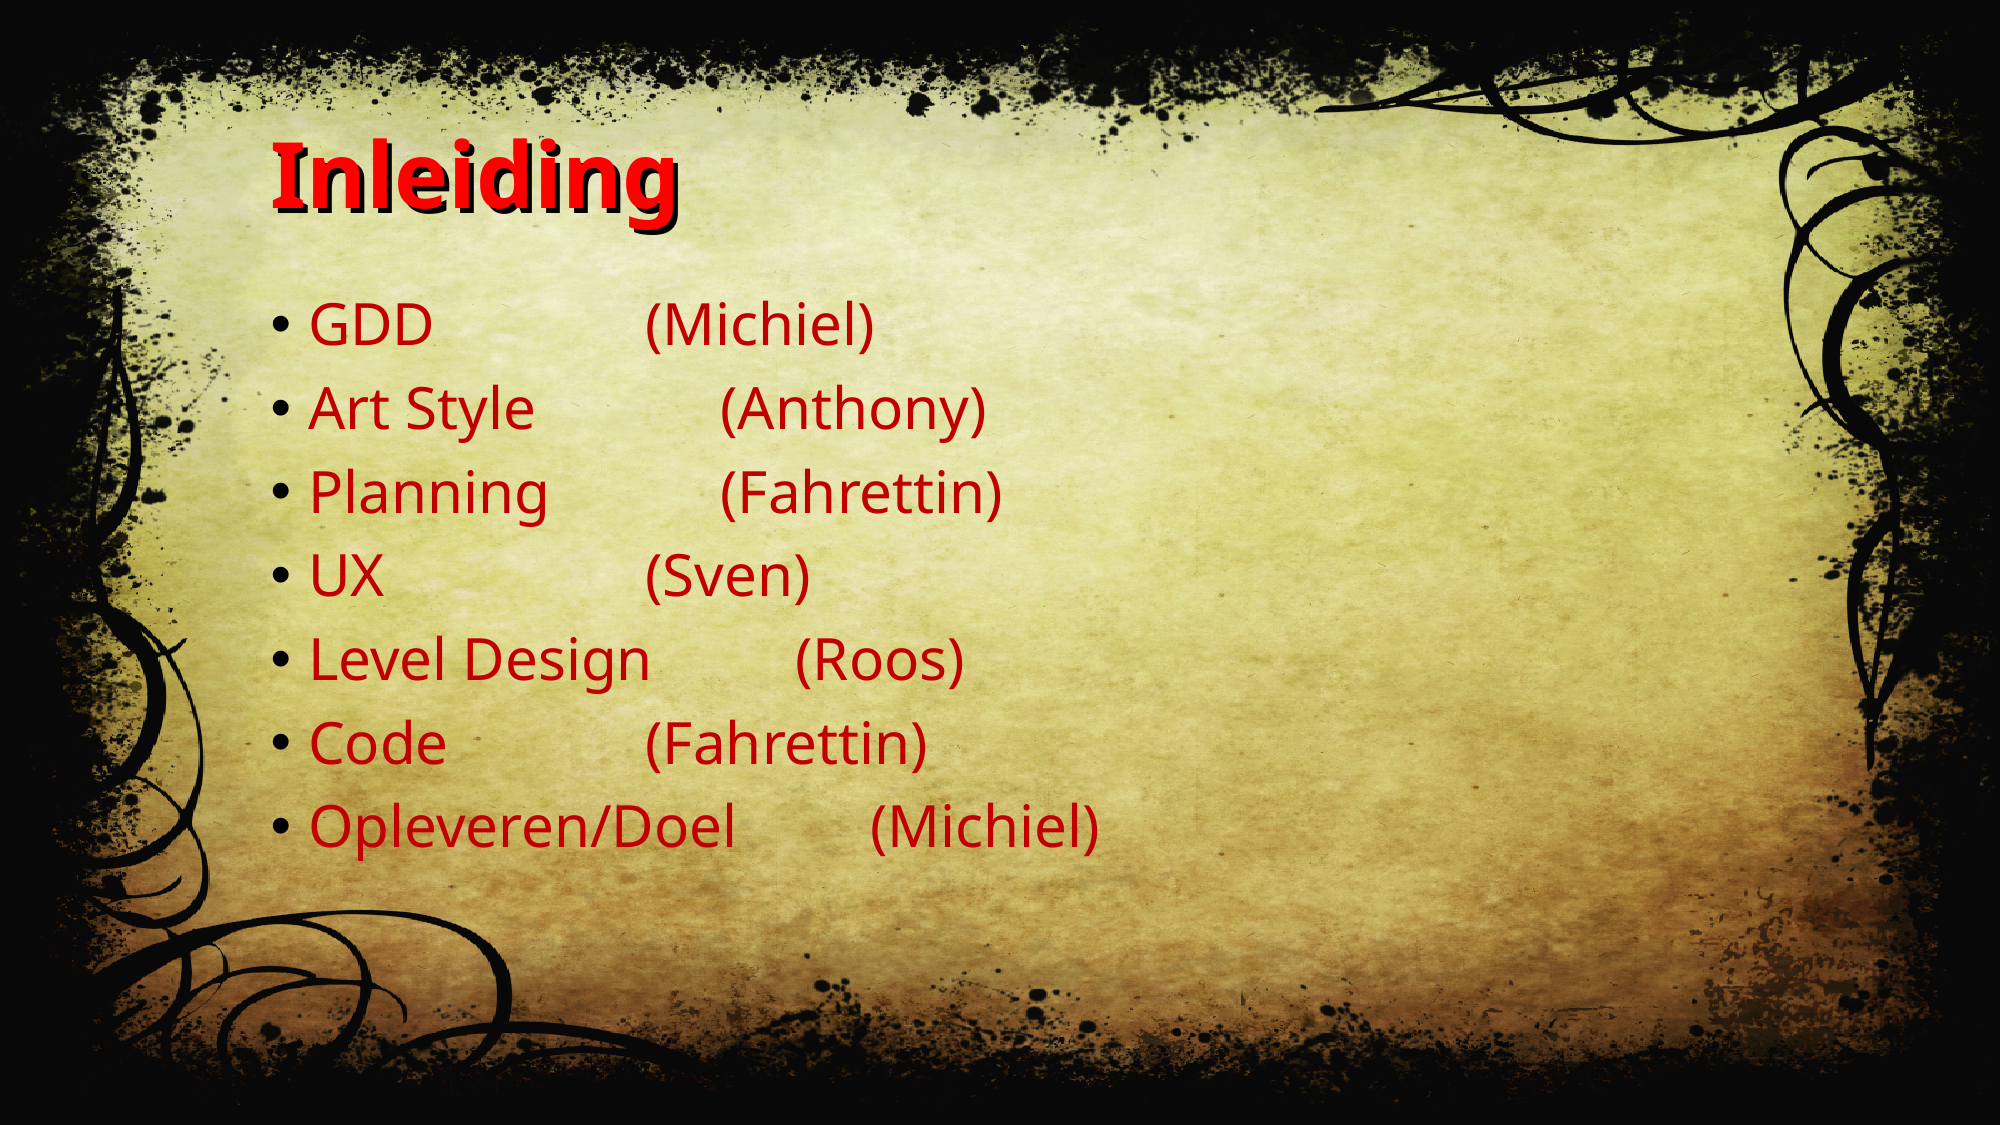

# Inleiding
GDD			(Michiel)
Art Style			(Anthony)
Planning			(Fahrettin)
UX				(Sven)
Level Design		(Roos)
Code			(Fahrettin)
Opleveren/Doel		(Michiel)